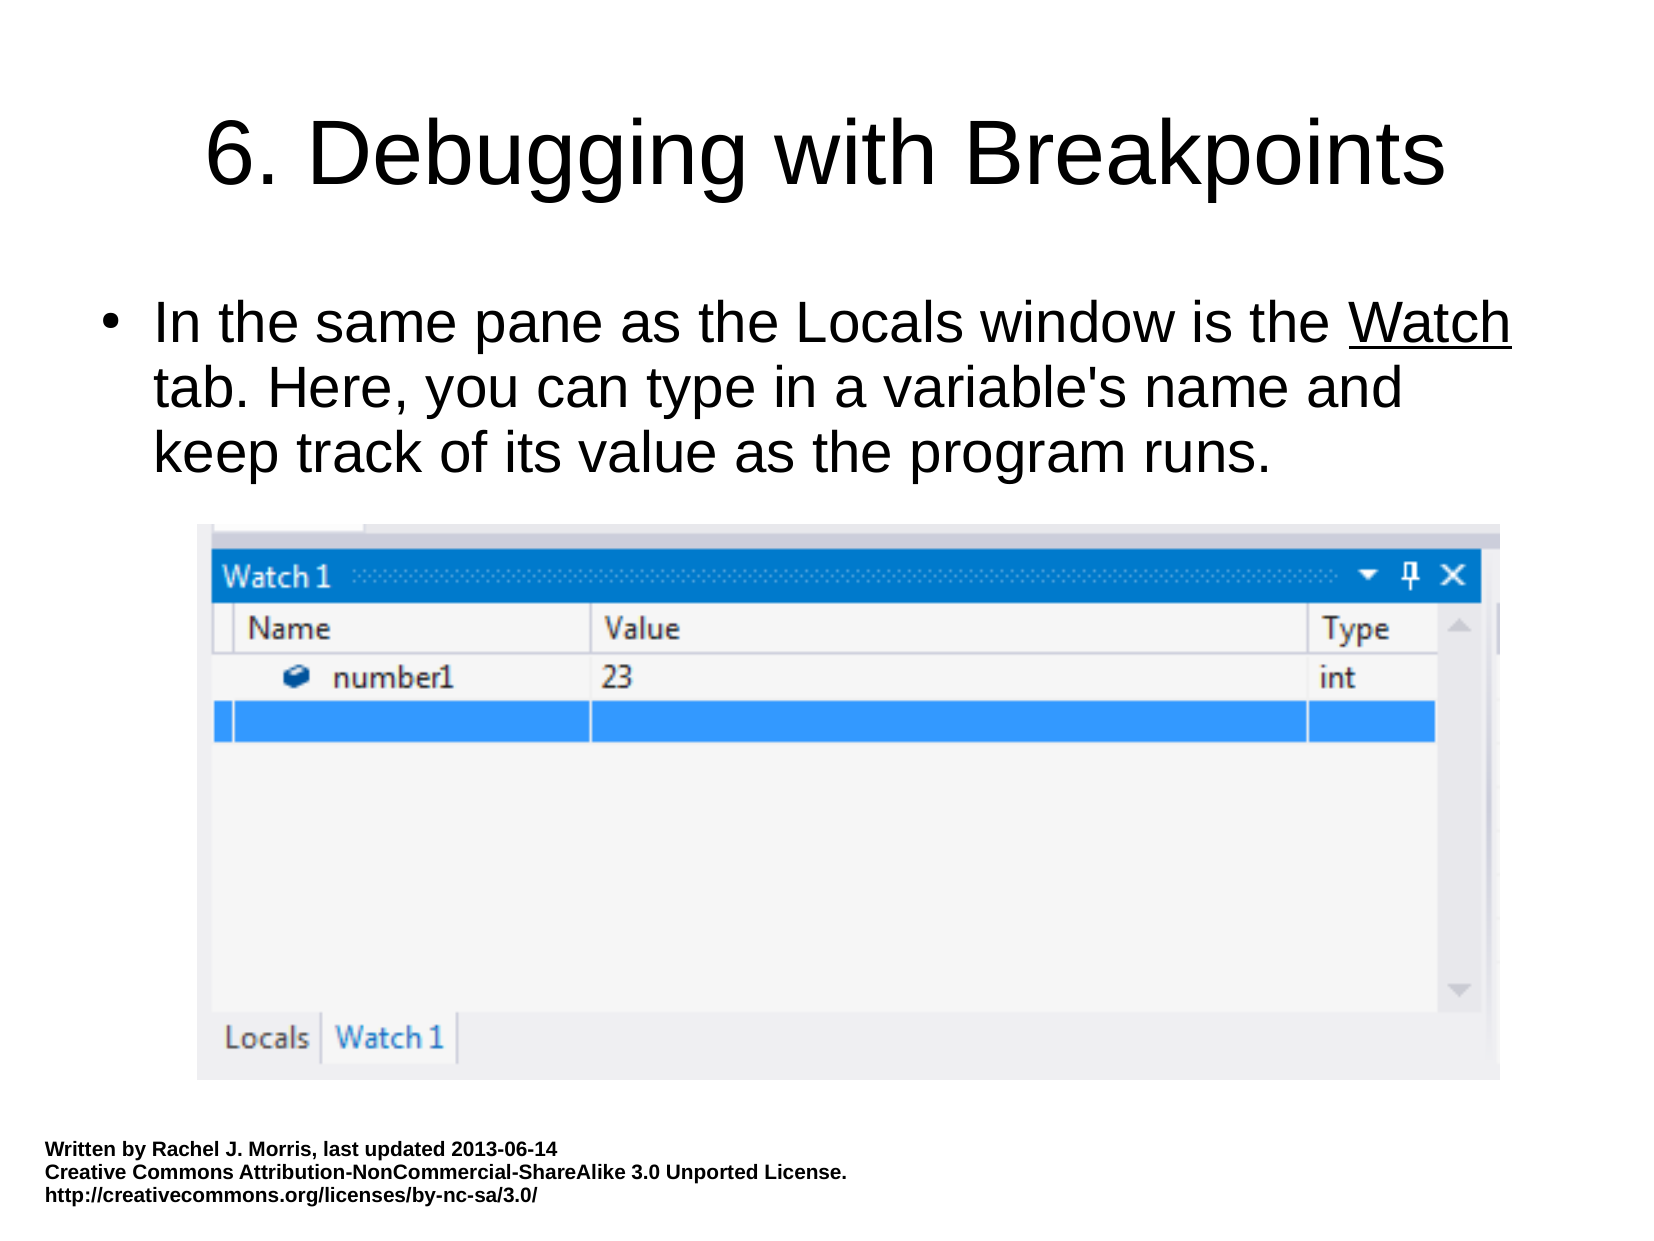

# 6. Debugging with Breakpoints
In the same pane as the Locals window is the Watch tab. Here, you can type in a variable's name and keep track of its value as the program runs.